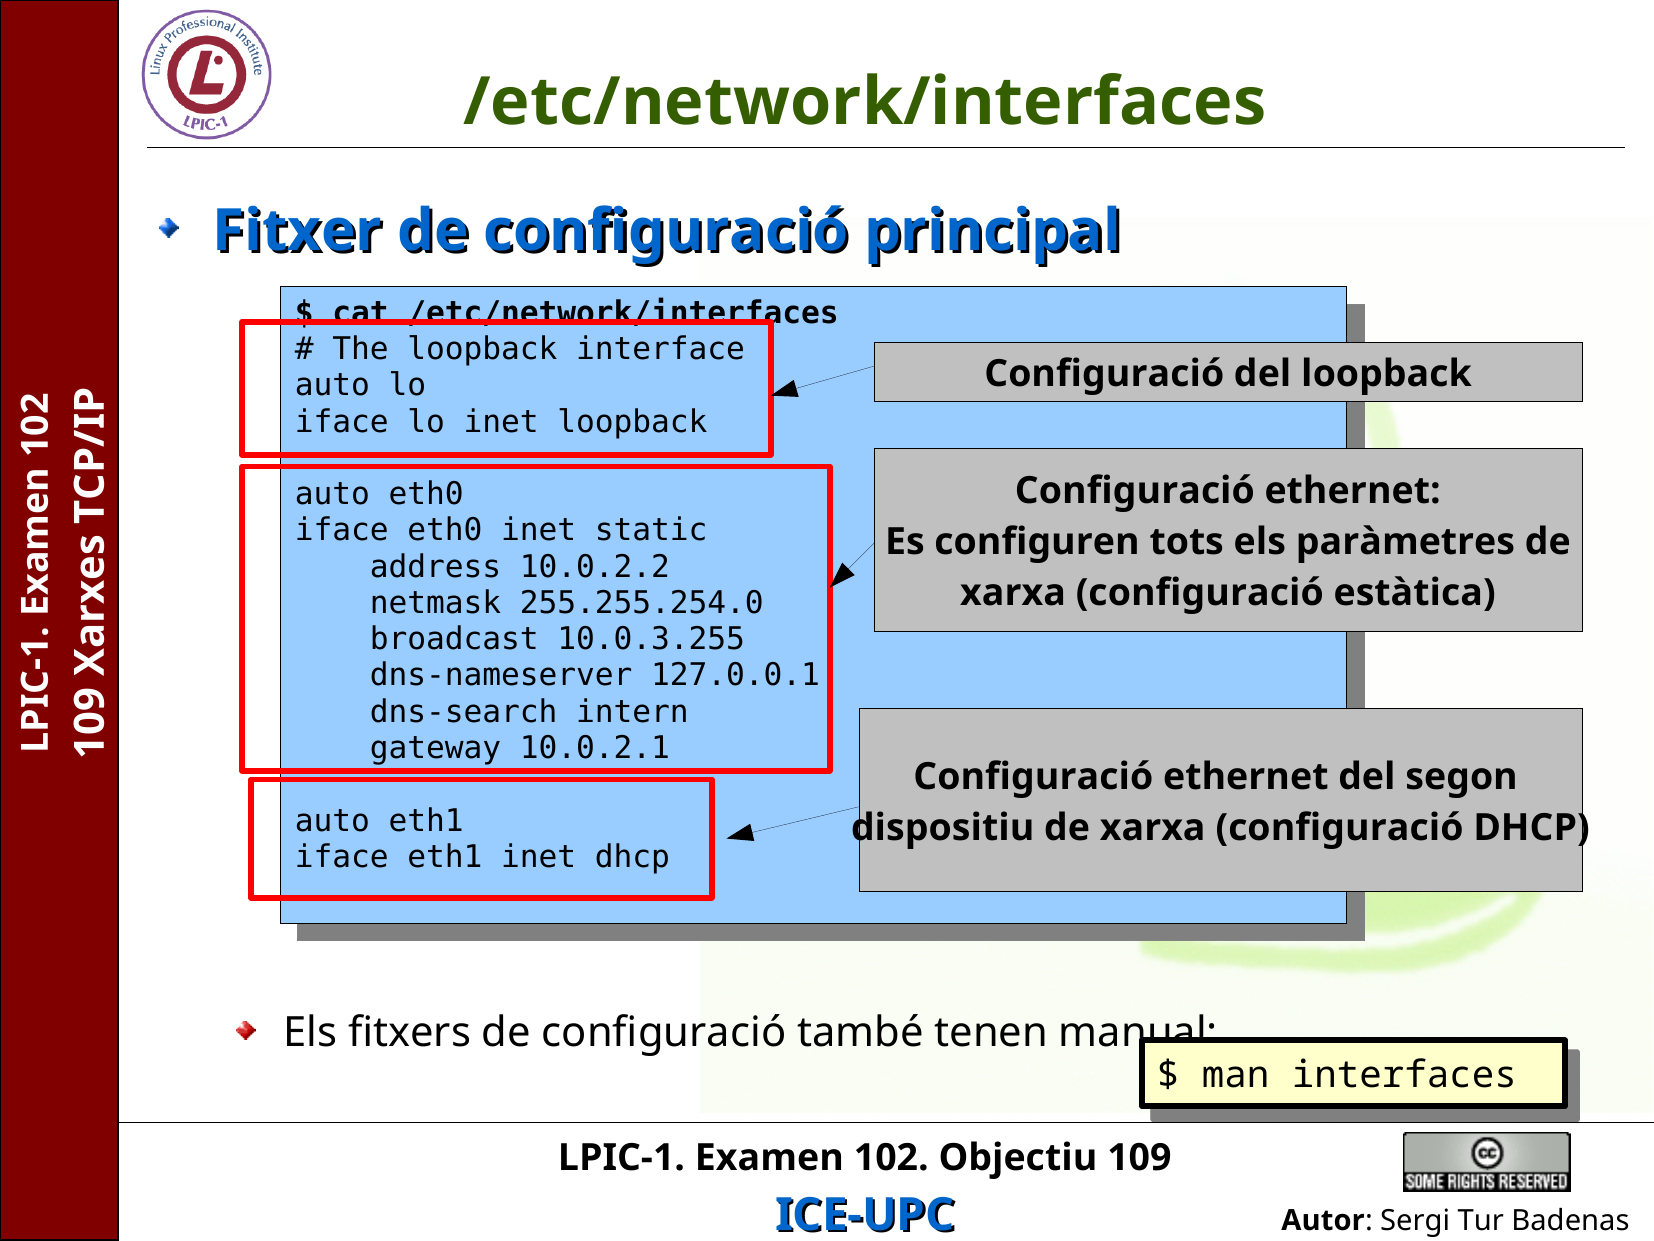

# /etc/network/interfaces
Fitxer de configuració principal
Els fitxers de configuració també tenen manual:
$ cat /etc/network/interfaces
# The loopback interface
auto lo
iface lo inet loopback
auto eth0
iface eth0 inet static
 address 10.0.2.2
 netmask 255.255.254.0
 broadcast 10.0.3.255
 dns-nameserver 127.0.0.1
 dns-search intern
 gateway 10.0.2.1
auto eth1
iface eth1 inet dhcp
Configuració del loopback
Configuració ethernet:
Es configuren tots els paràmetres de
xarxa (configuració estàtica)
Configuració ethernet del segon
dispositiu de xarxa (configuració DHCP)
$ man interfaces